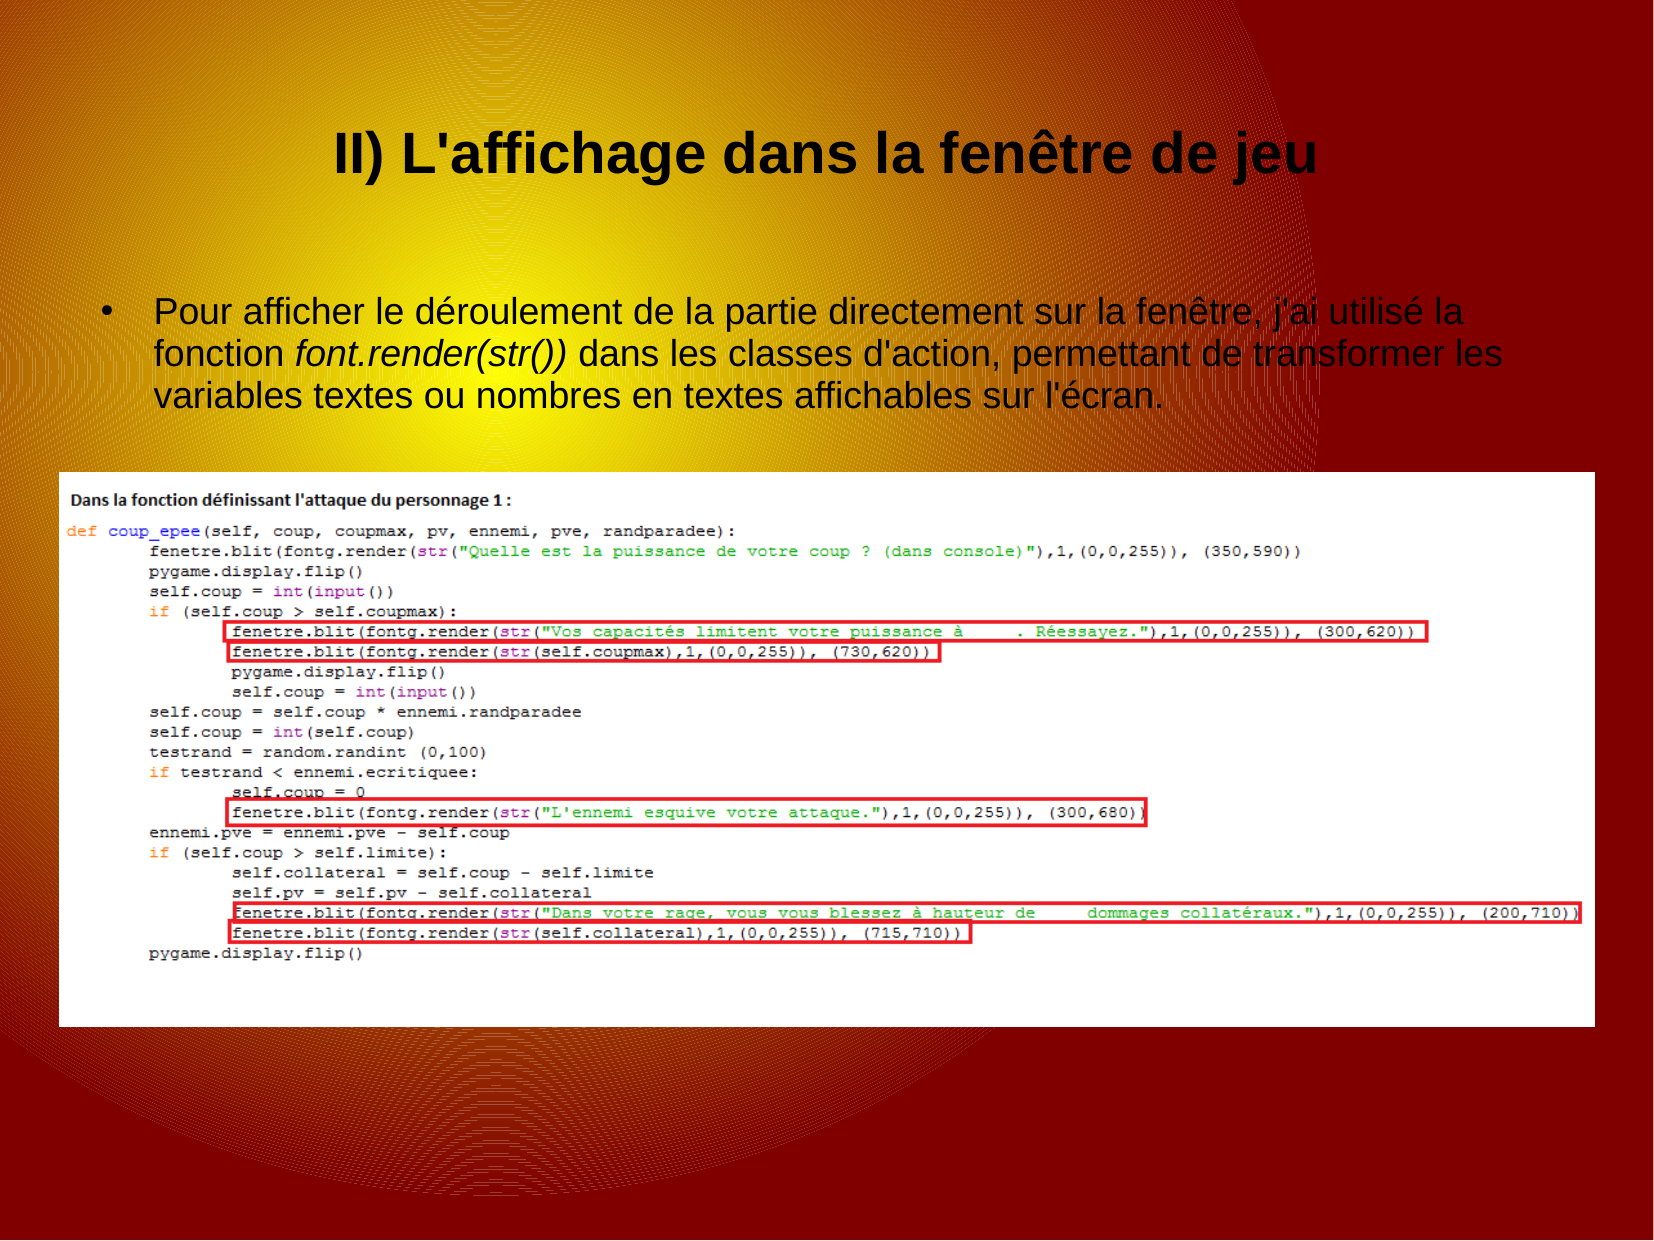

# II) L'affichage dans la fenêtre de jeu
Pour afficher le déroulement de la partie directement sur la fenêtre, j'ai utilisé la fonction font.render(str()) dans les classes d'action, permettant de transformer les variables textes ou nombres en textes affichables sur l'écran.